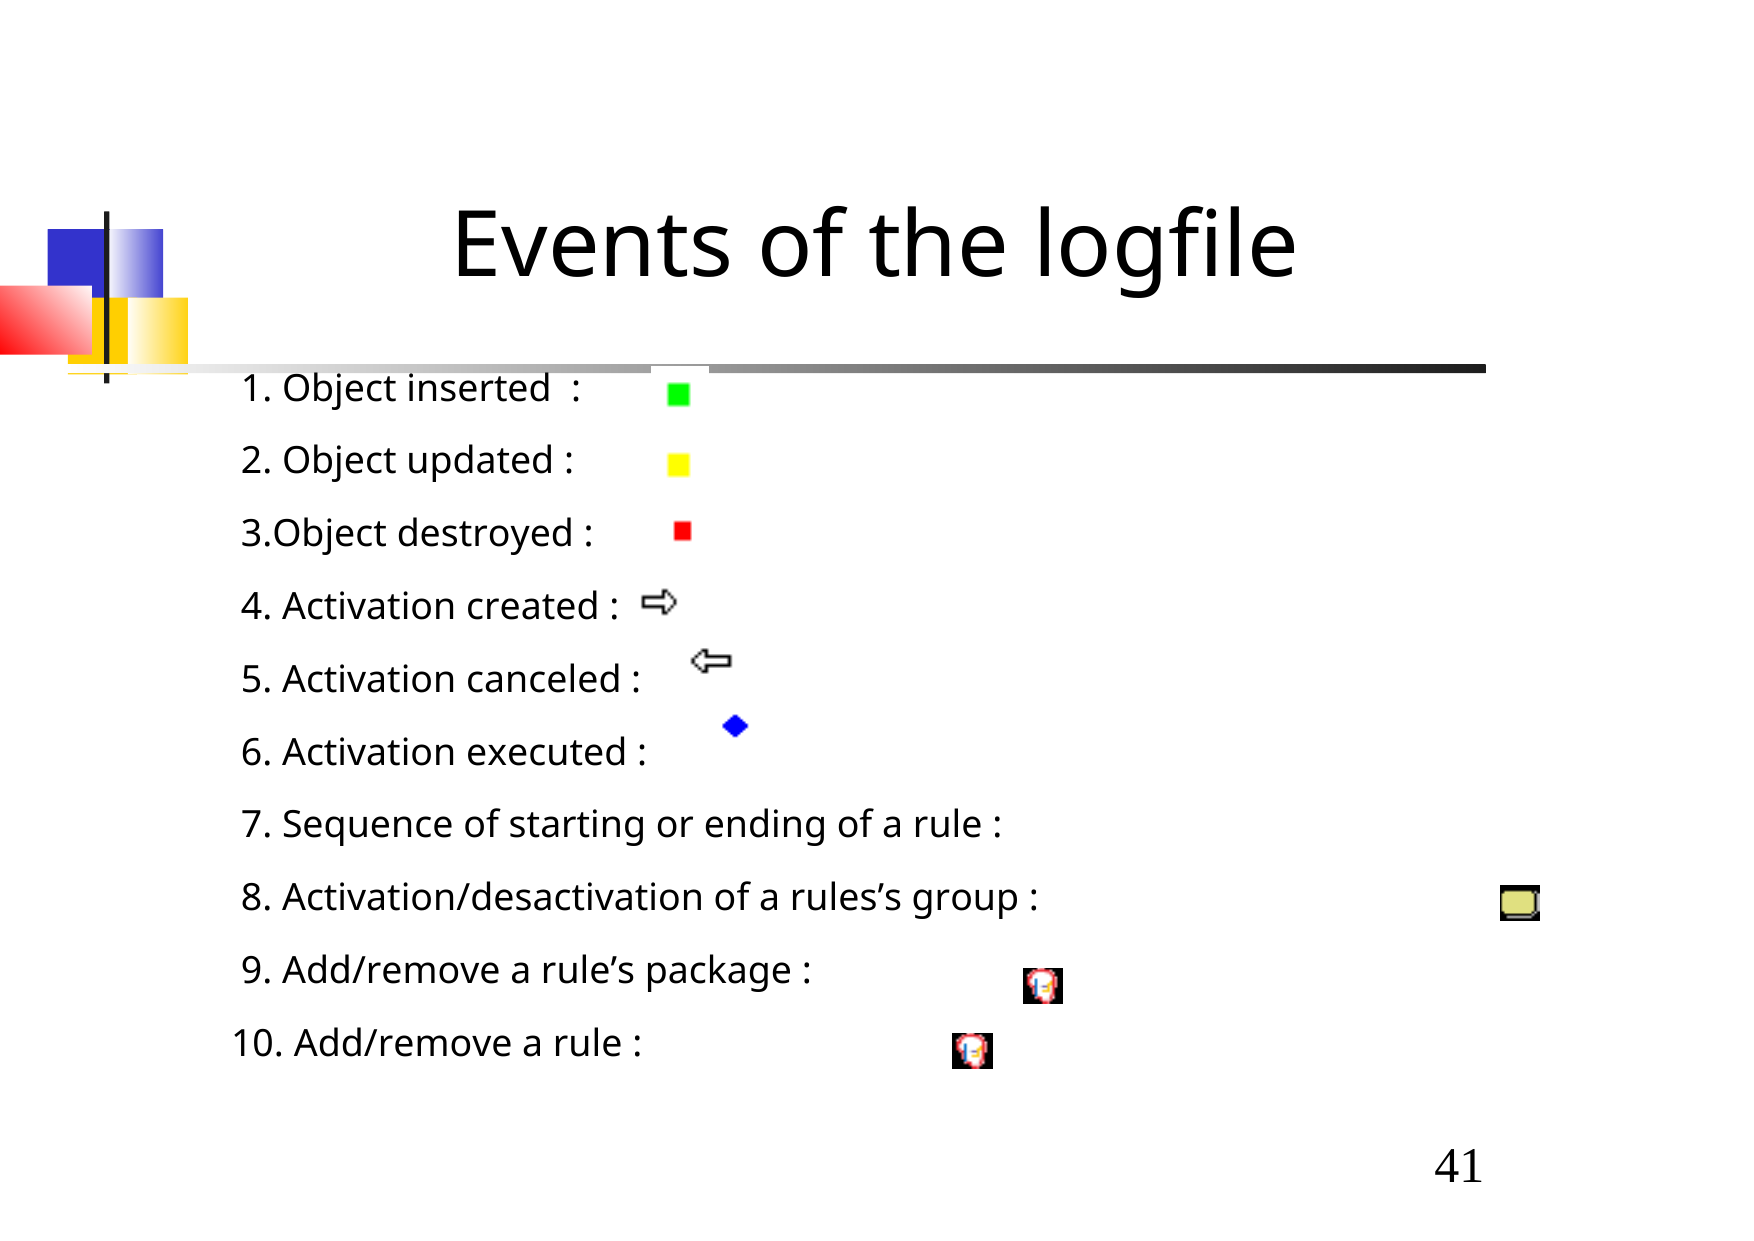

# Events of the logfile
 1. Object inserted  :
 2. Object updated :
 3.Object destroyed :
 4. Activation created :
 5. Activation canceled :
 6. Activation executed :
 7. Sequence of starting or ending of a rule :
 8. Activation/desactivation of a rules’s group :
 9. Add/remove a rule’s package :
 10. Add/remove a rule :